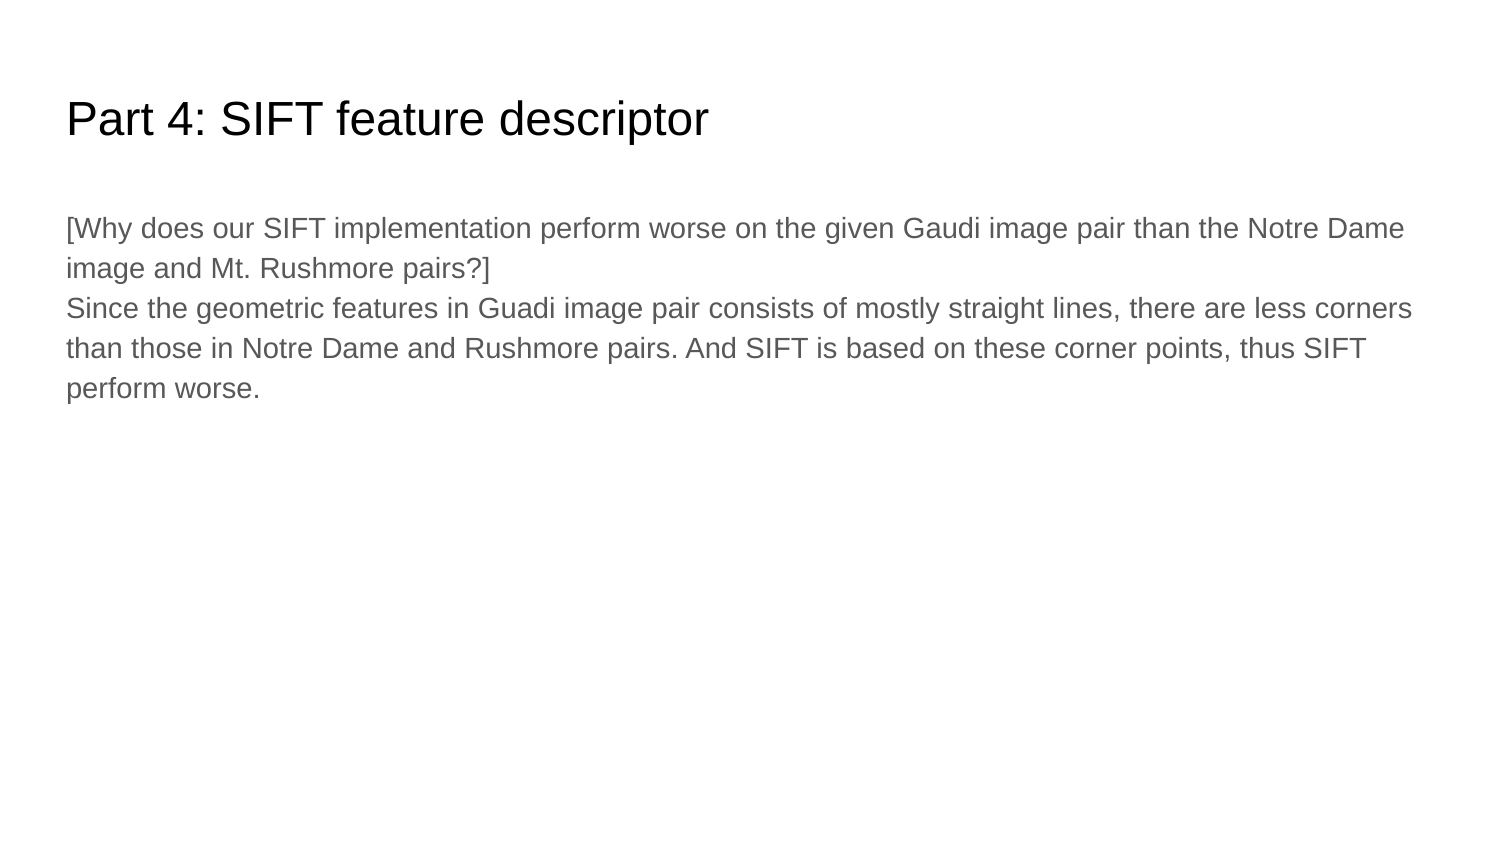

# Part 4: SIFT feature descriptor
[Why does our SIFT implementation perform worse on the given Gaudi image pair than the Notre Dame image and Mt. Rushmore pairs?]
Since the geometric features in Guadi image pair consists of mostly straight lines, there are less corners than those in Notre Dame and Rushmore pairs. And SIFT is based on these corner points, thus SIFT perform worse.